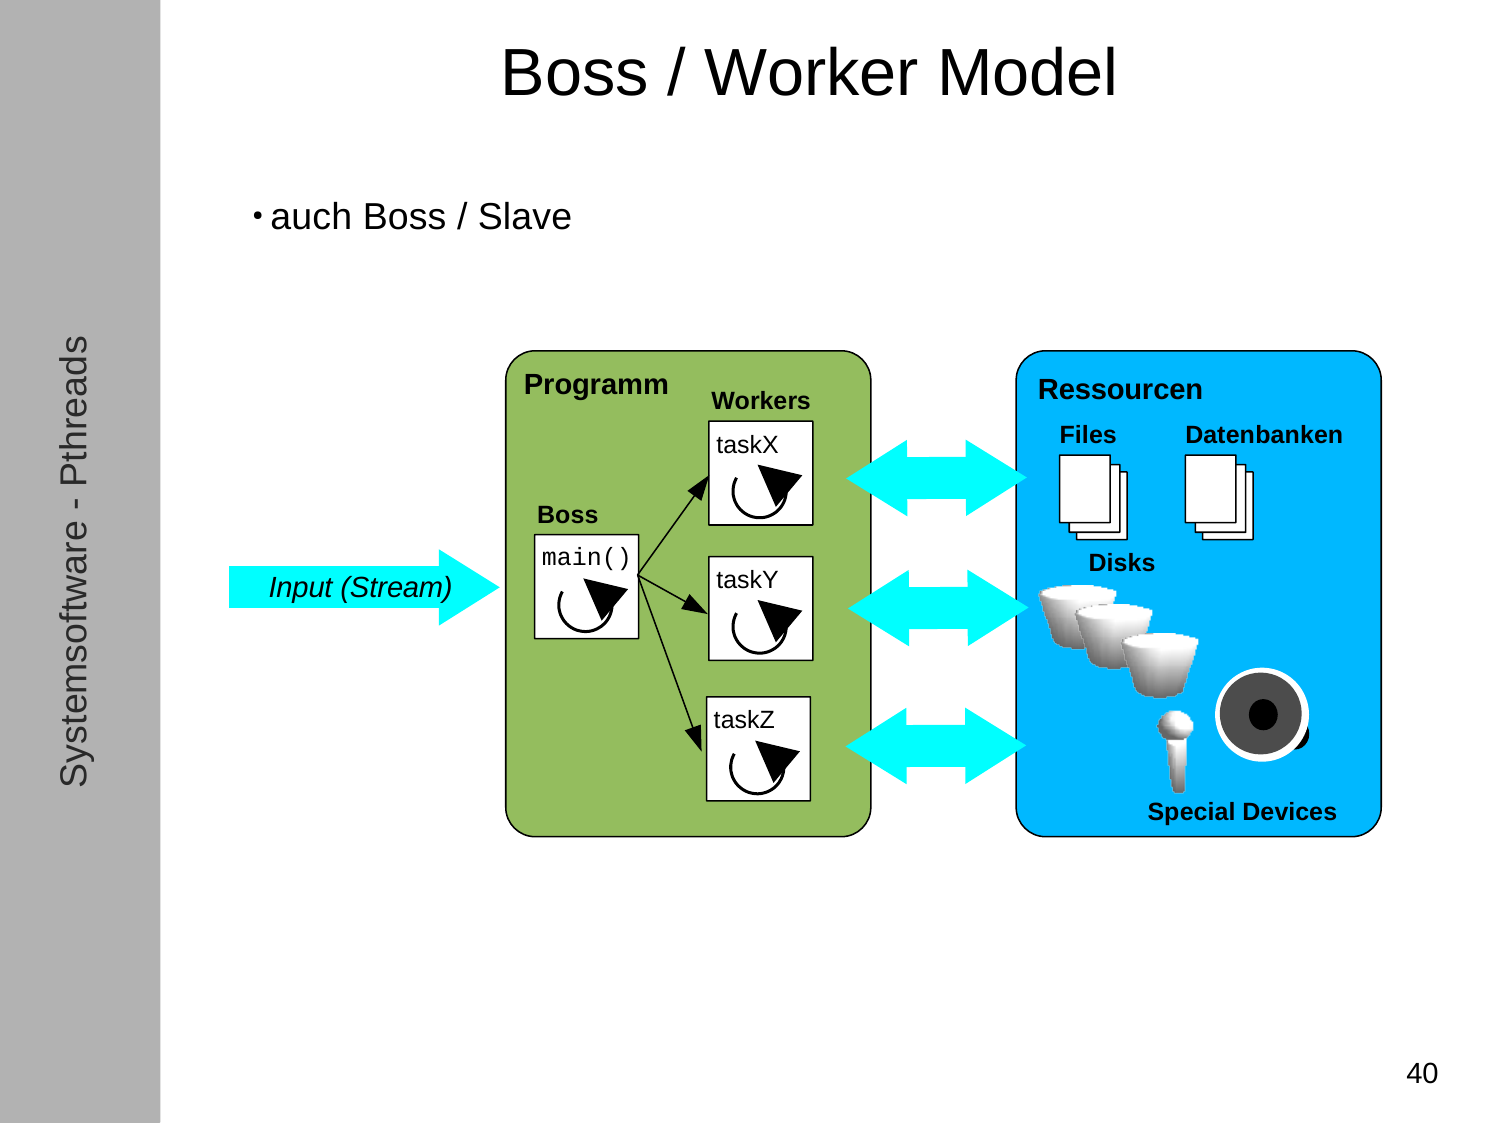

Boss / Worker Model
auch Boss / Slave
Ressourcen
Programm
Workers
taskX
Files
Datenbanken
Boss
main()
Systemsoftware - Pthreads
Disks
taskY
Input (Stream)
Special Devices
taskZ